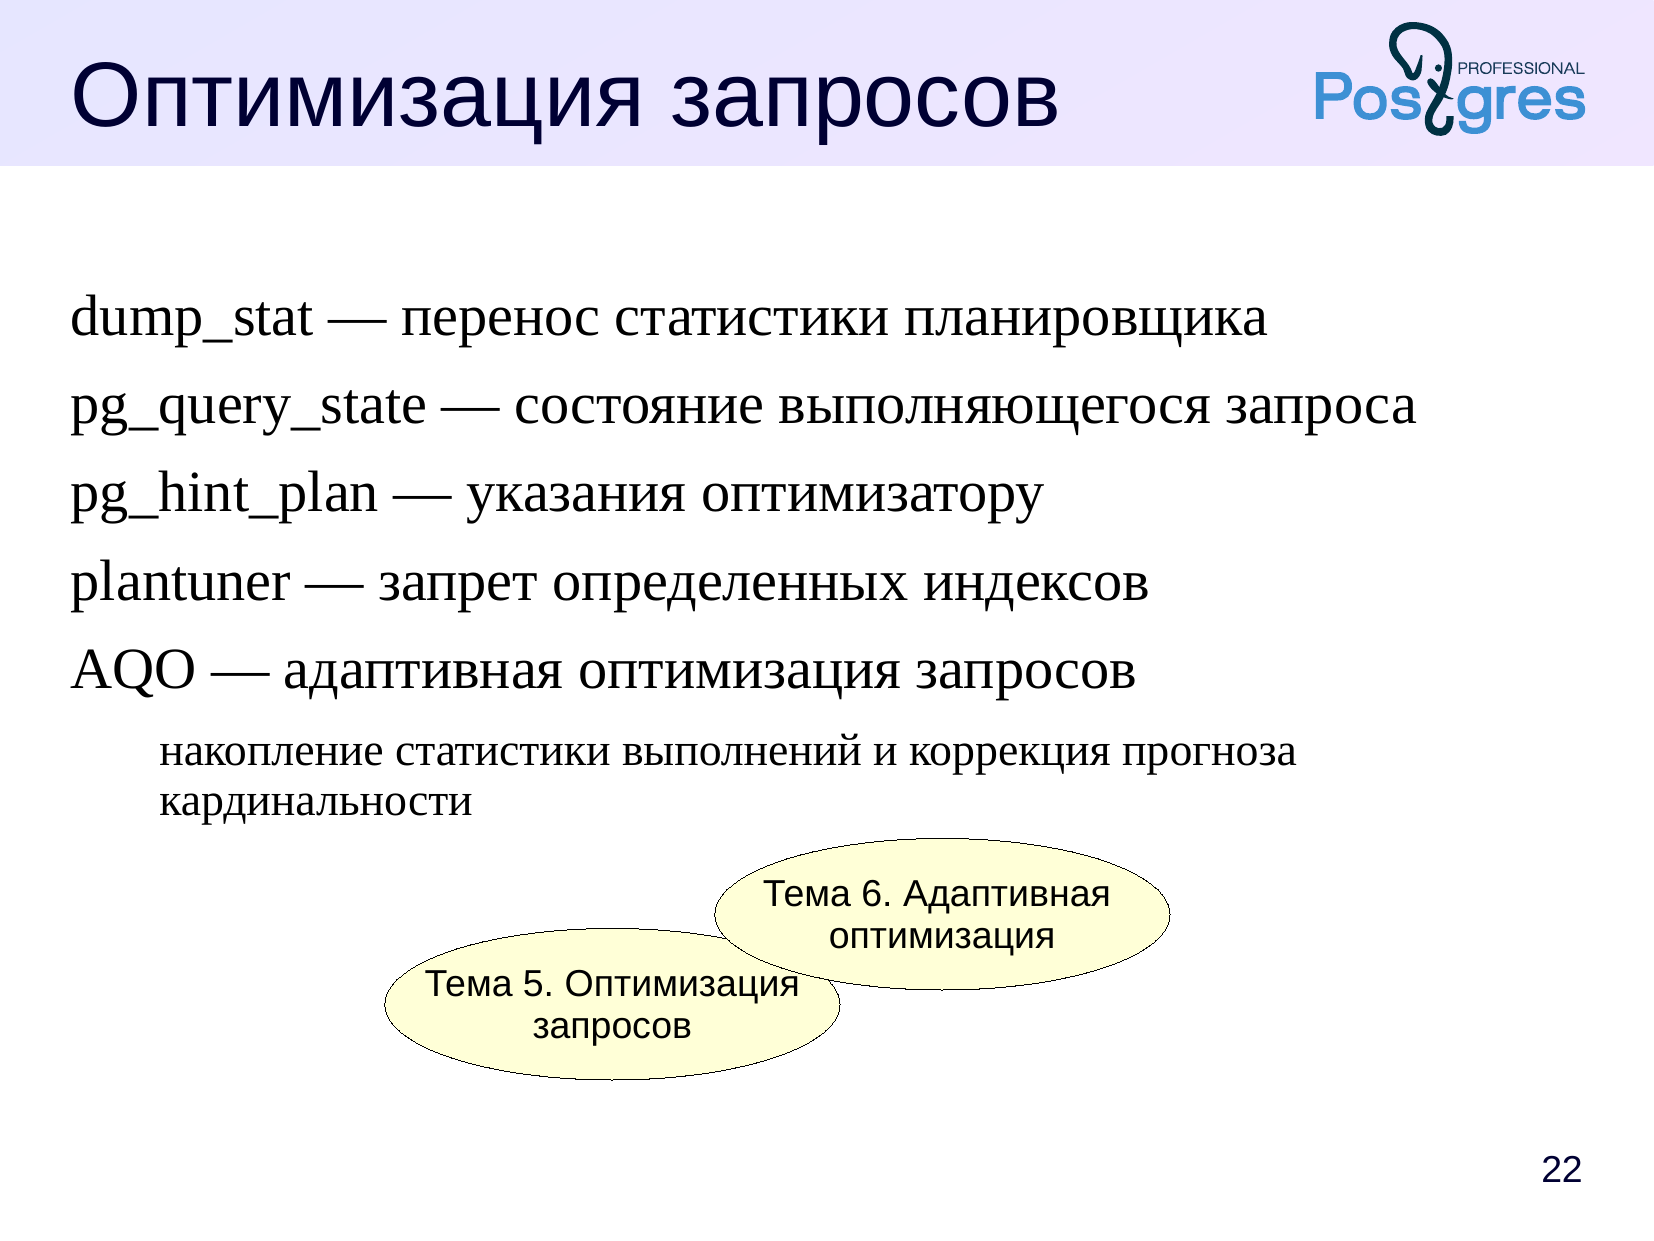

# Оптимизация запросов
dump_stat — перенос статистики планировщика
pg_query_state — состояние выполняющегося запроса
pg_hint_plan — указания оптимизатору
plantuner — запрет определенных индексов
AQO — адаптивная оптимизация запросов
накопление статистики выполнений и коррекция прогноза кардинальности
Тема 6. Адаптивная
оптимизация
Тема 5. Оптимизация
запросов